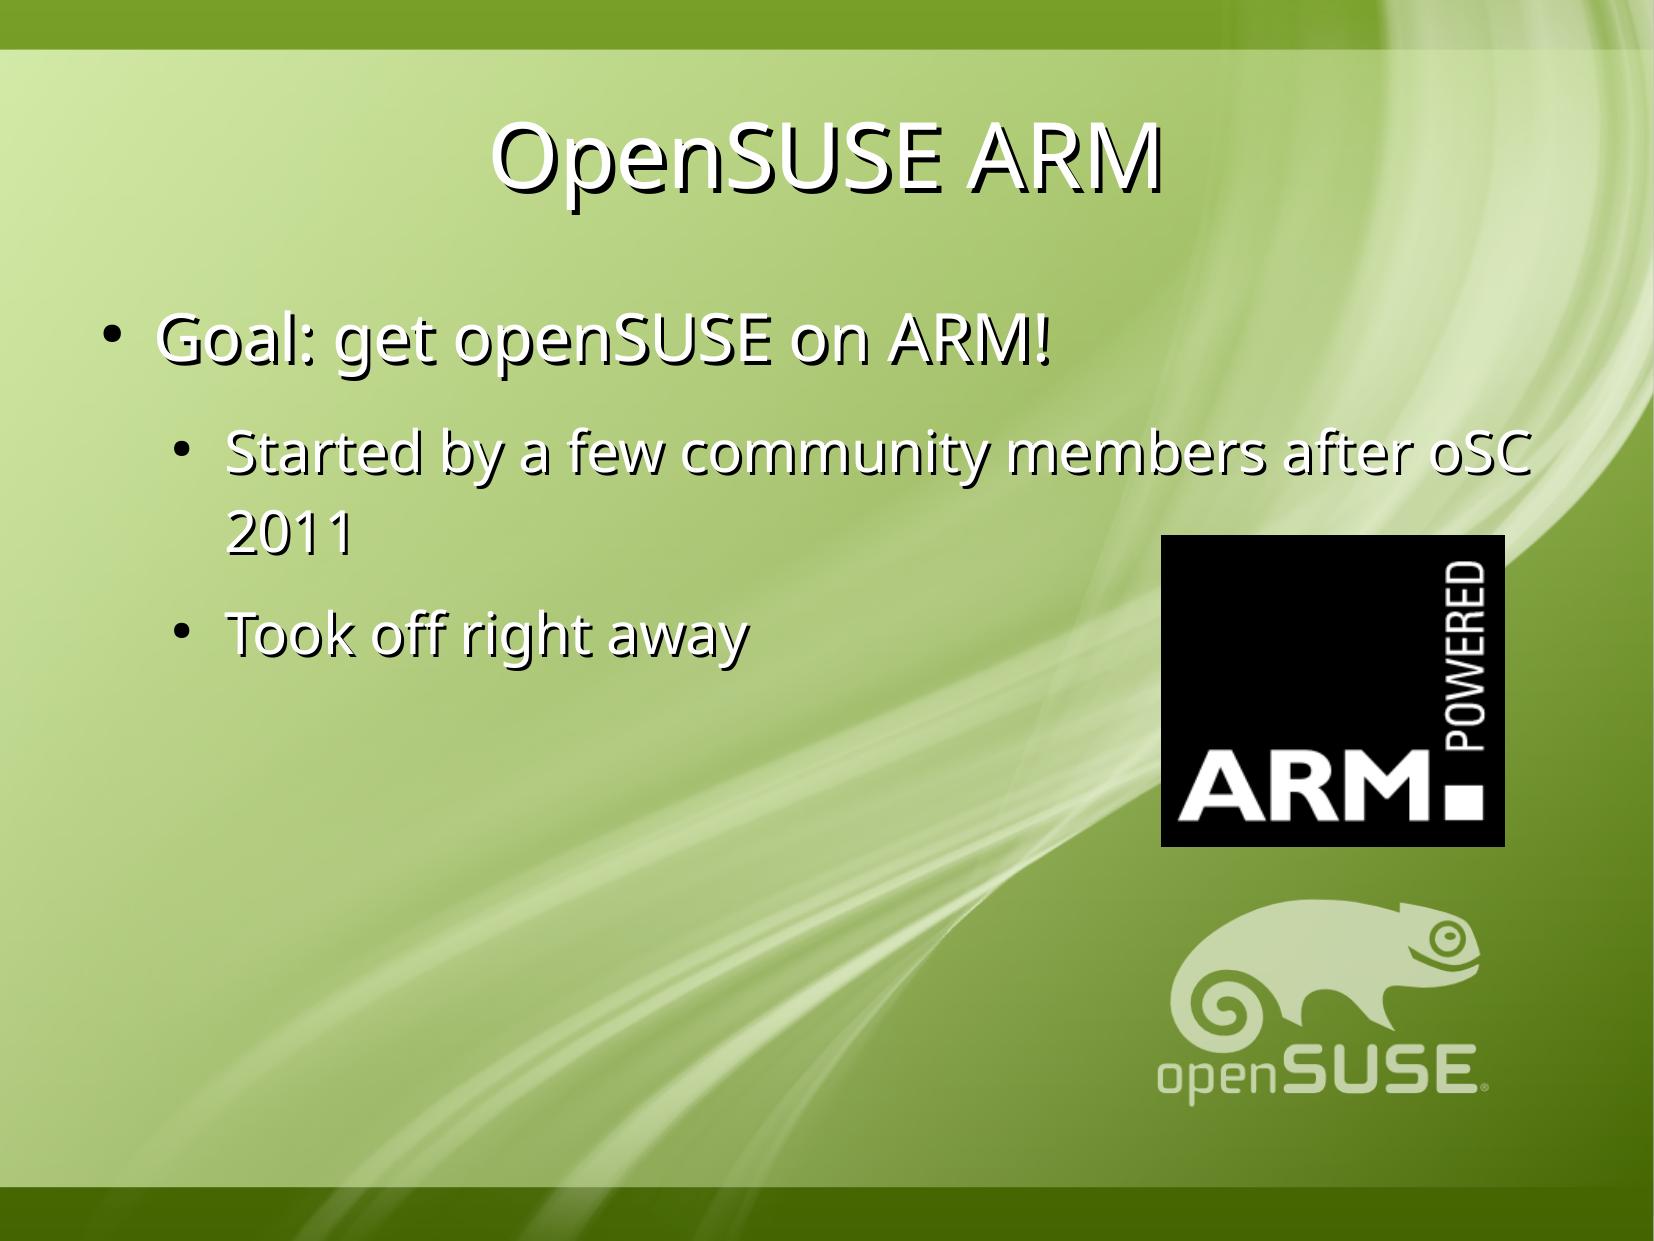

# OpenSUSE ARM
Goal: get openSUSE on ARM!
Started by a few community members after oSC 2011
Took off right away